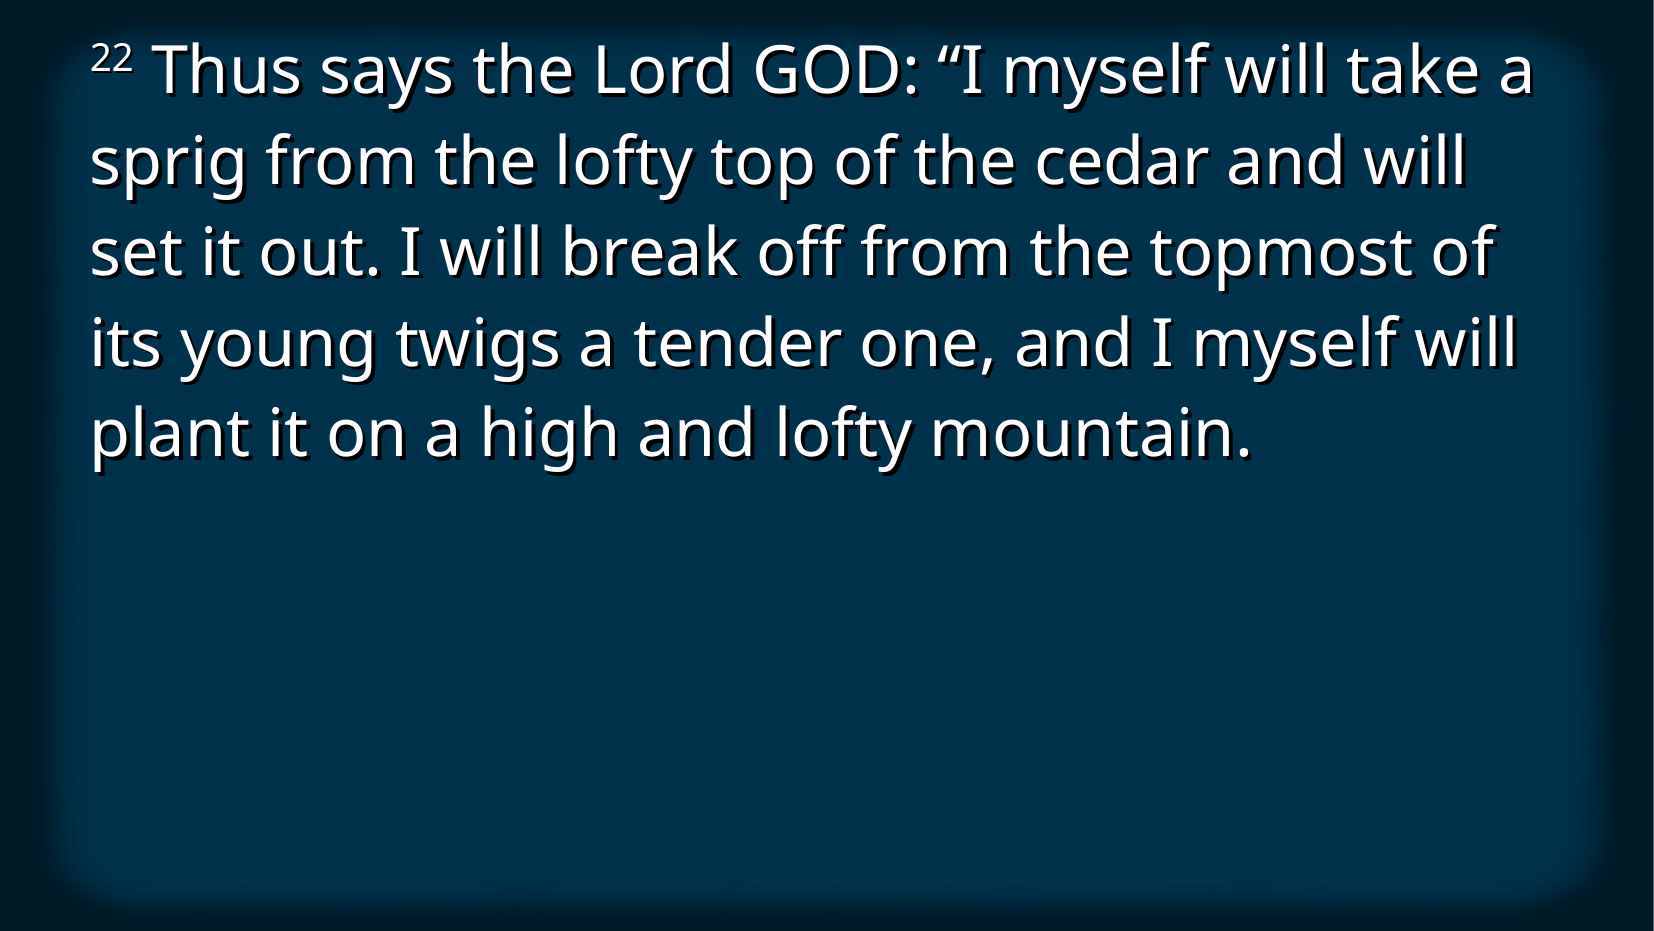

22 Thus says the Lord GOD: “I myself will take a sprig from the lofty top of the cedar and will set it out. I will break off from the topmost of its young twigs a tender one, and I myself will plant it on a high and lofty mountain.